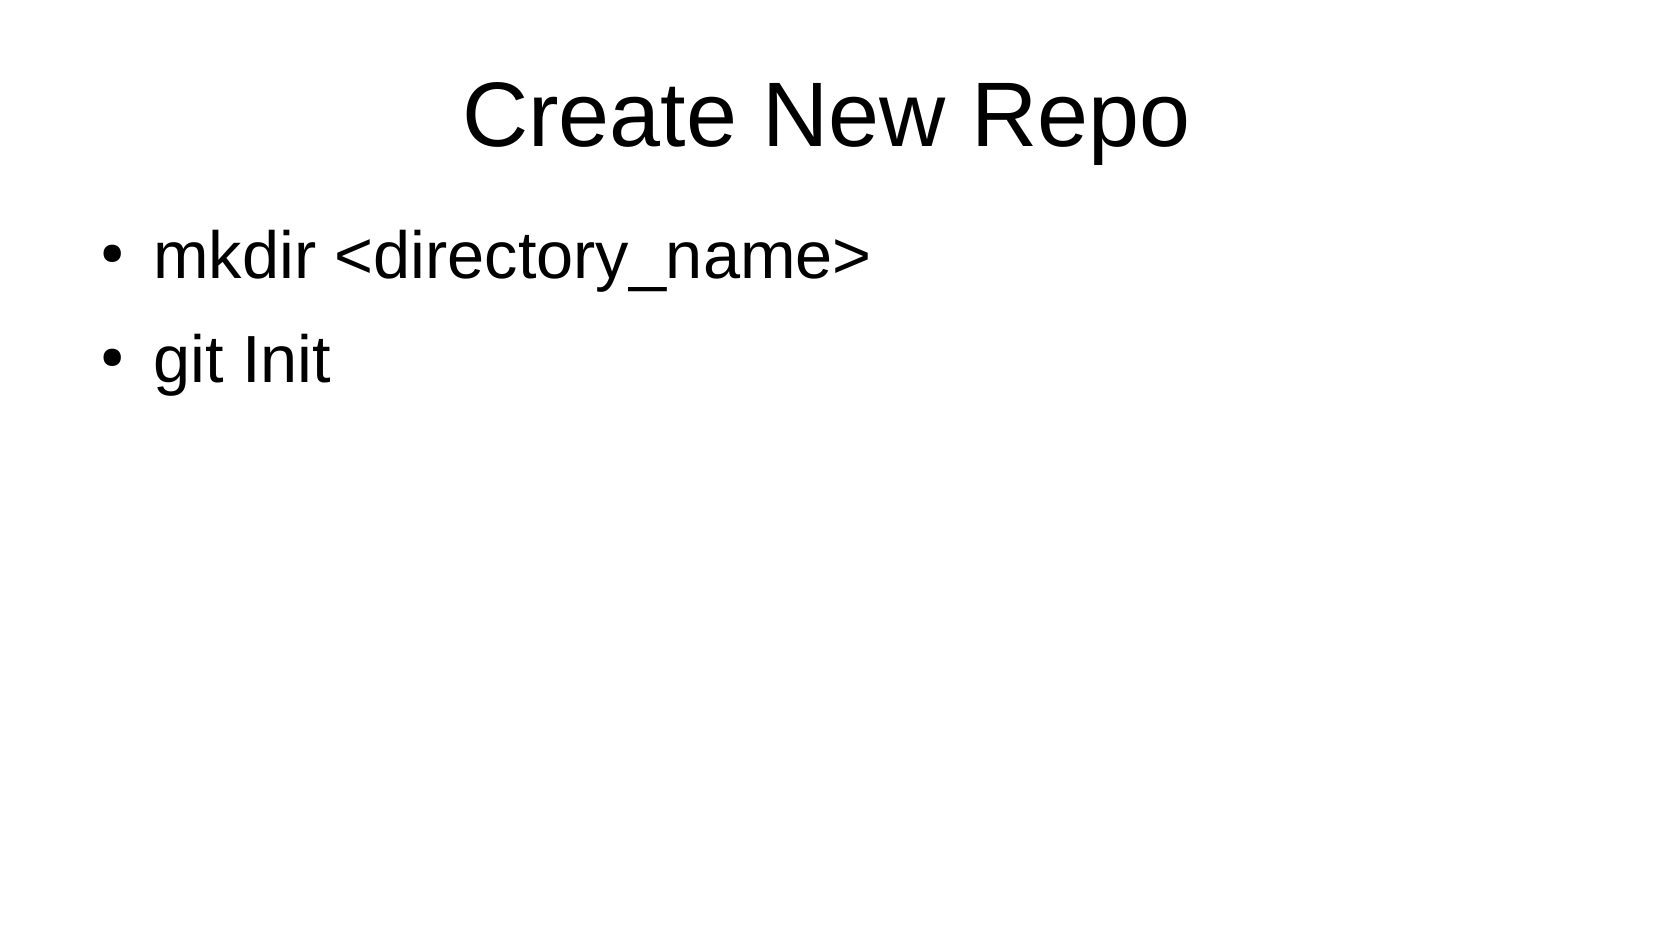

# Create New Repo
mkdir <directory_name>
git Init